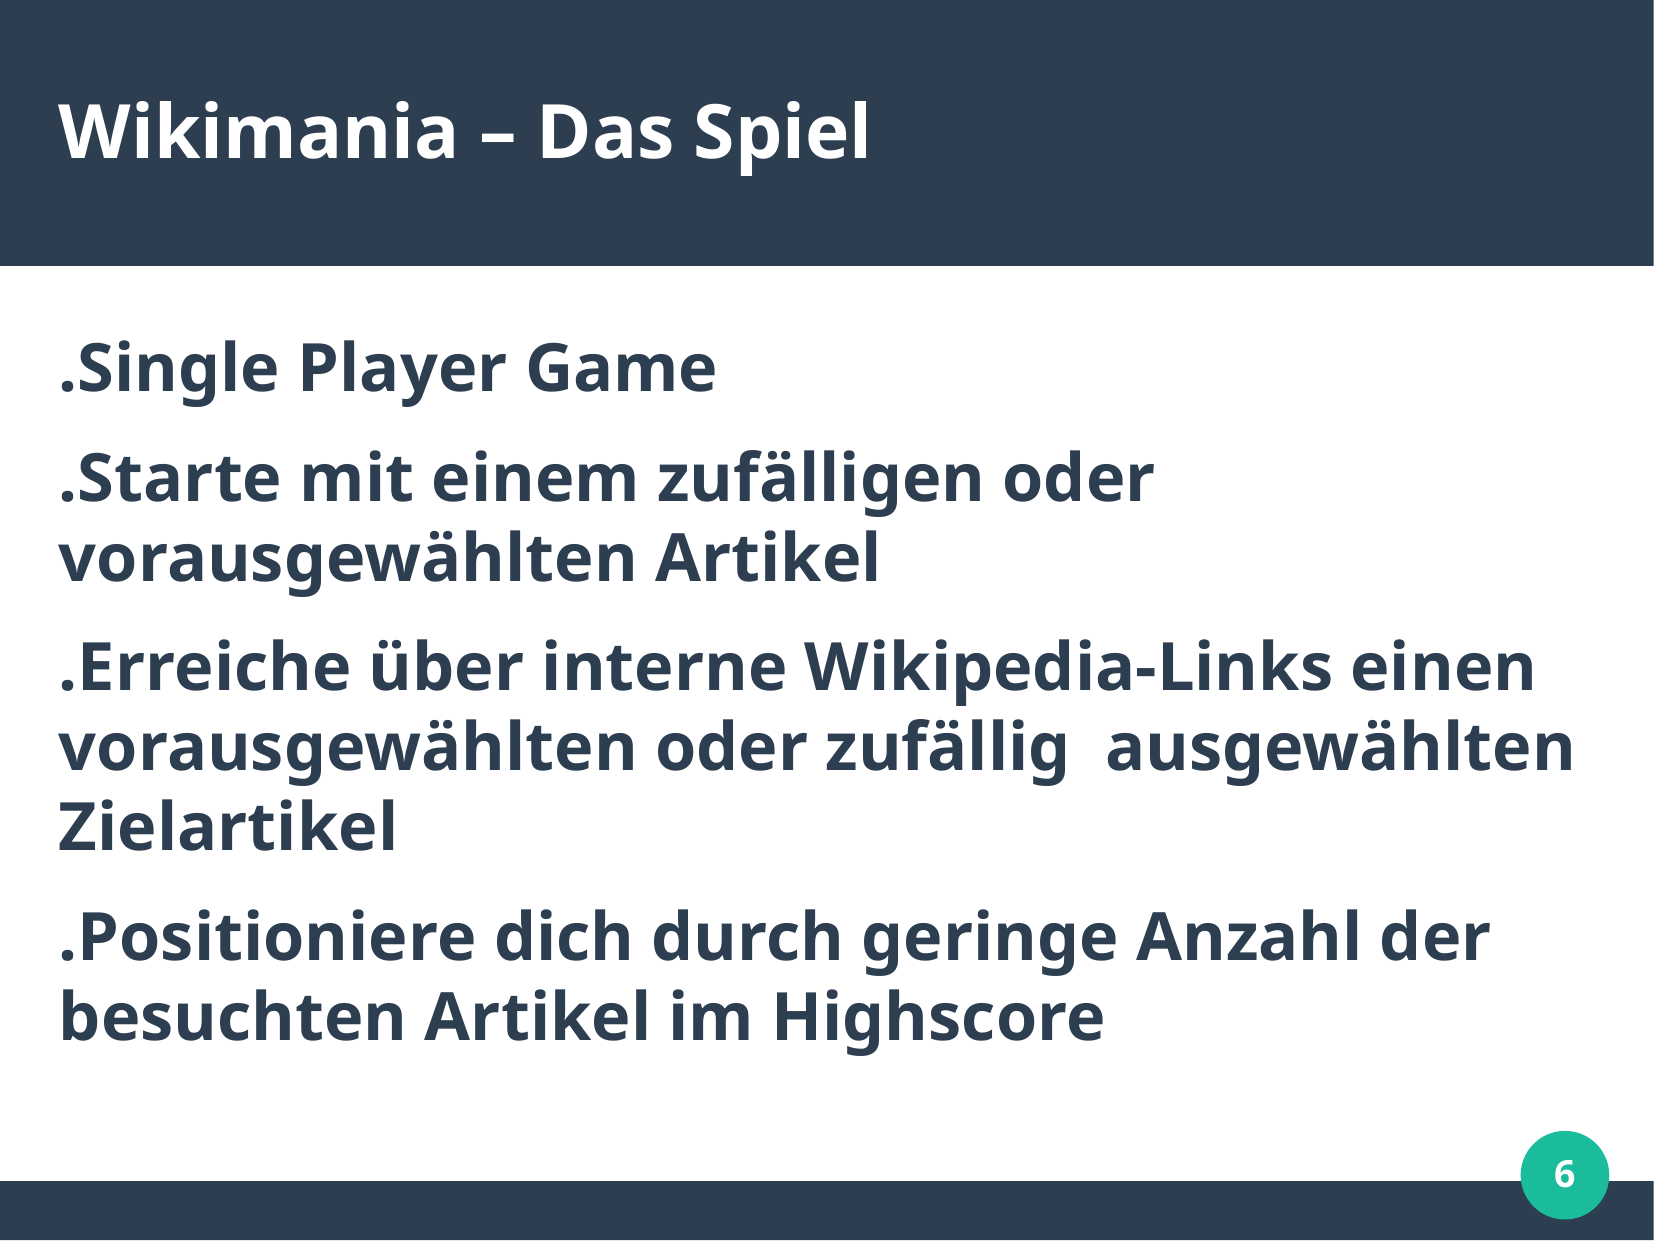

# Wikimania – Das Spiel
.Single Player Game
.Starte mit einem zufälligen oder vorausgewählten Artikel
.Erreiche über interne Wikipedia-Links einen vorausgewählten oder zufällig ausgewählten Zielartikel
.Positioniere dich durch geringe Anzahl der besuchten Artikel im Highscore